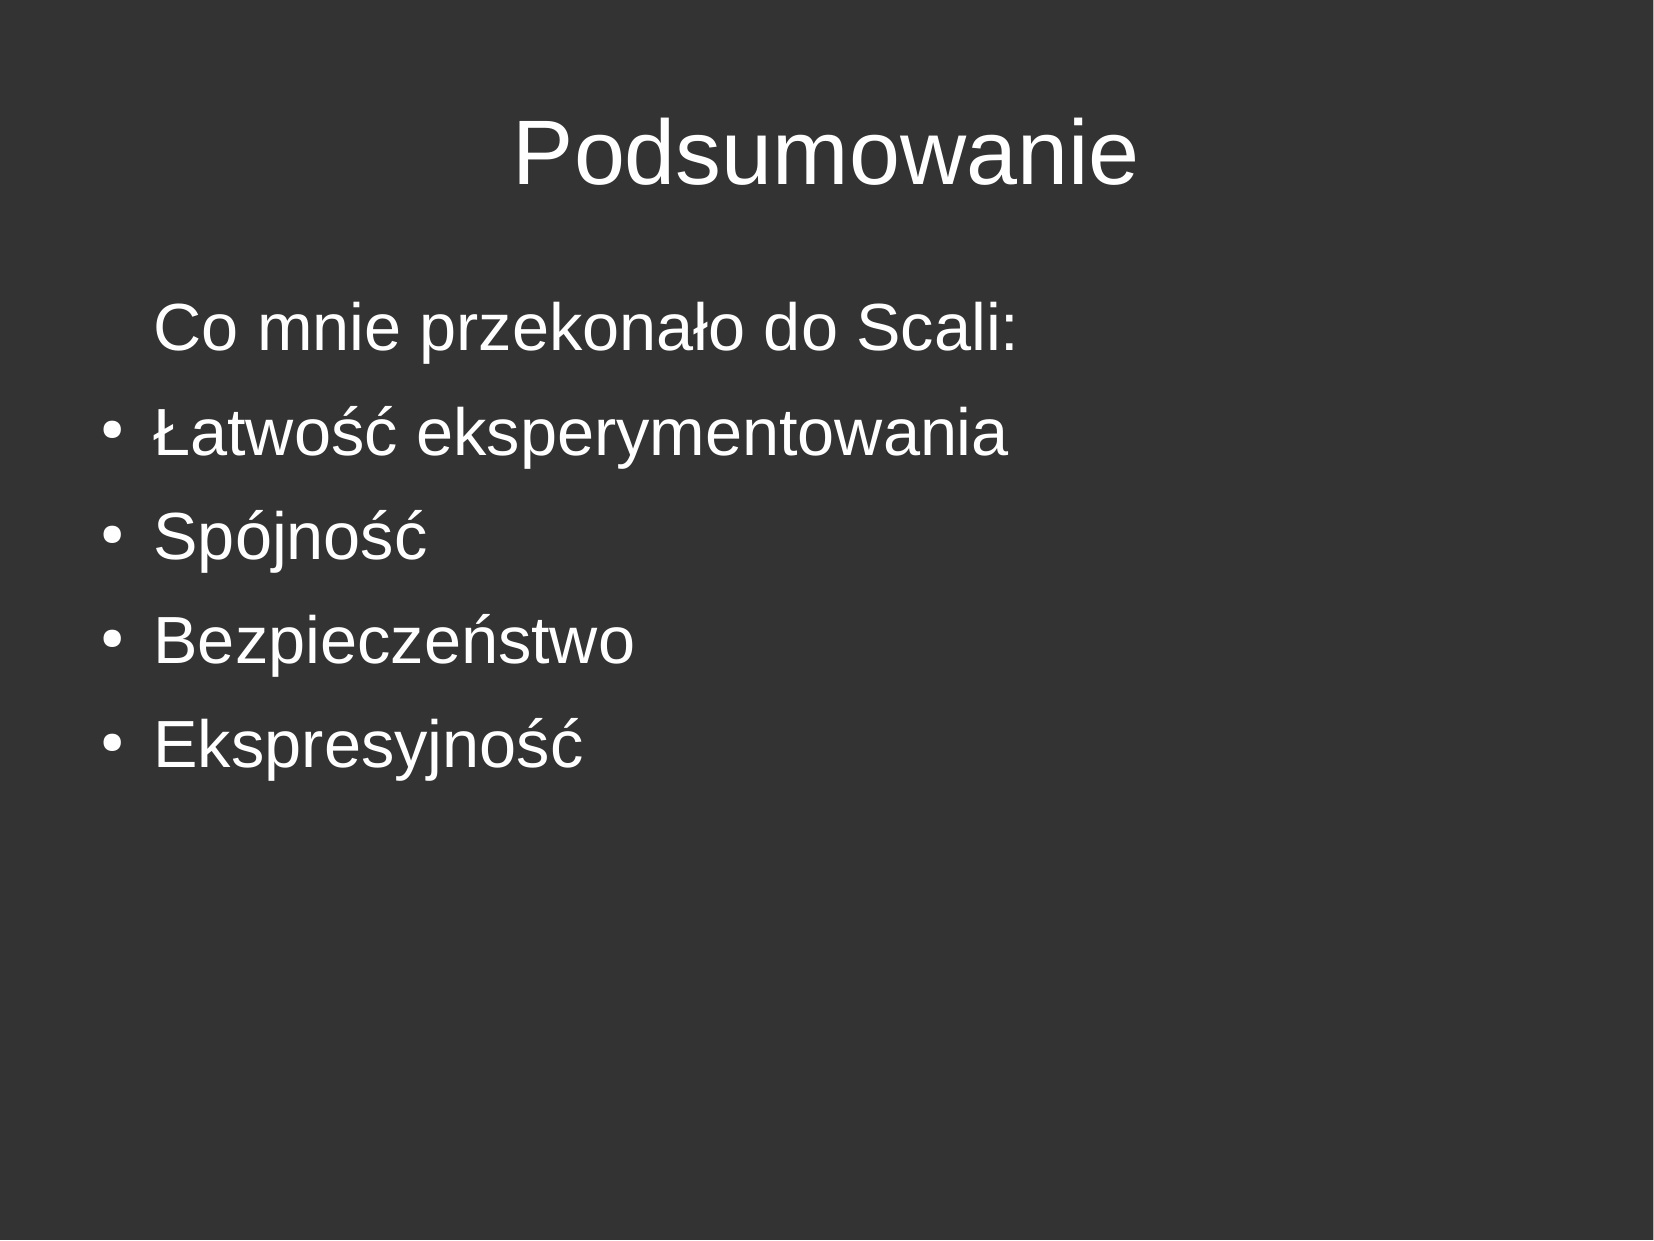

# Podsumowanie
Co mnie przekonało do Scali:
Łatwość eksperymentowania
Spójność
Bezpieczeństwo
Ekspresyjność